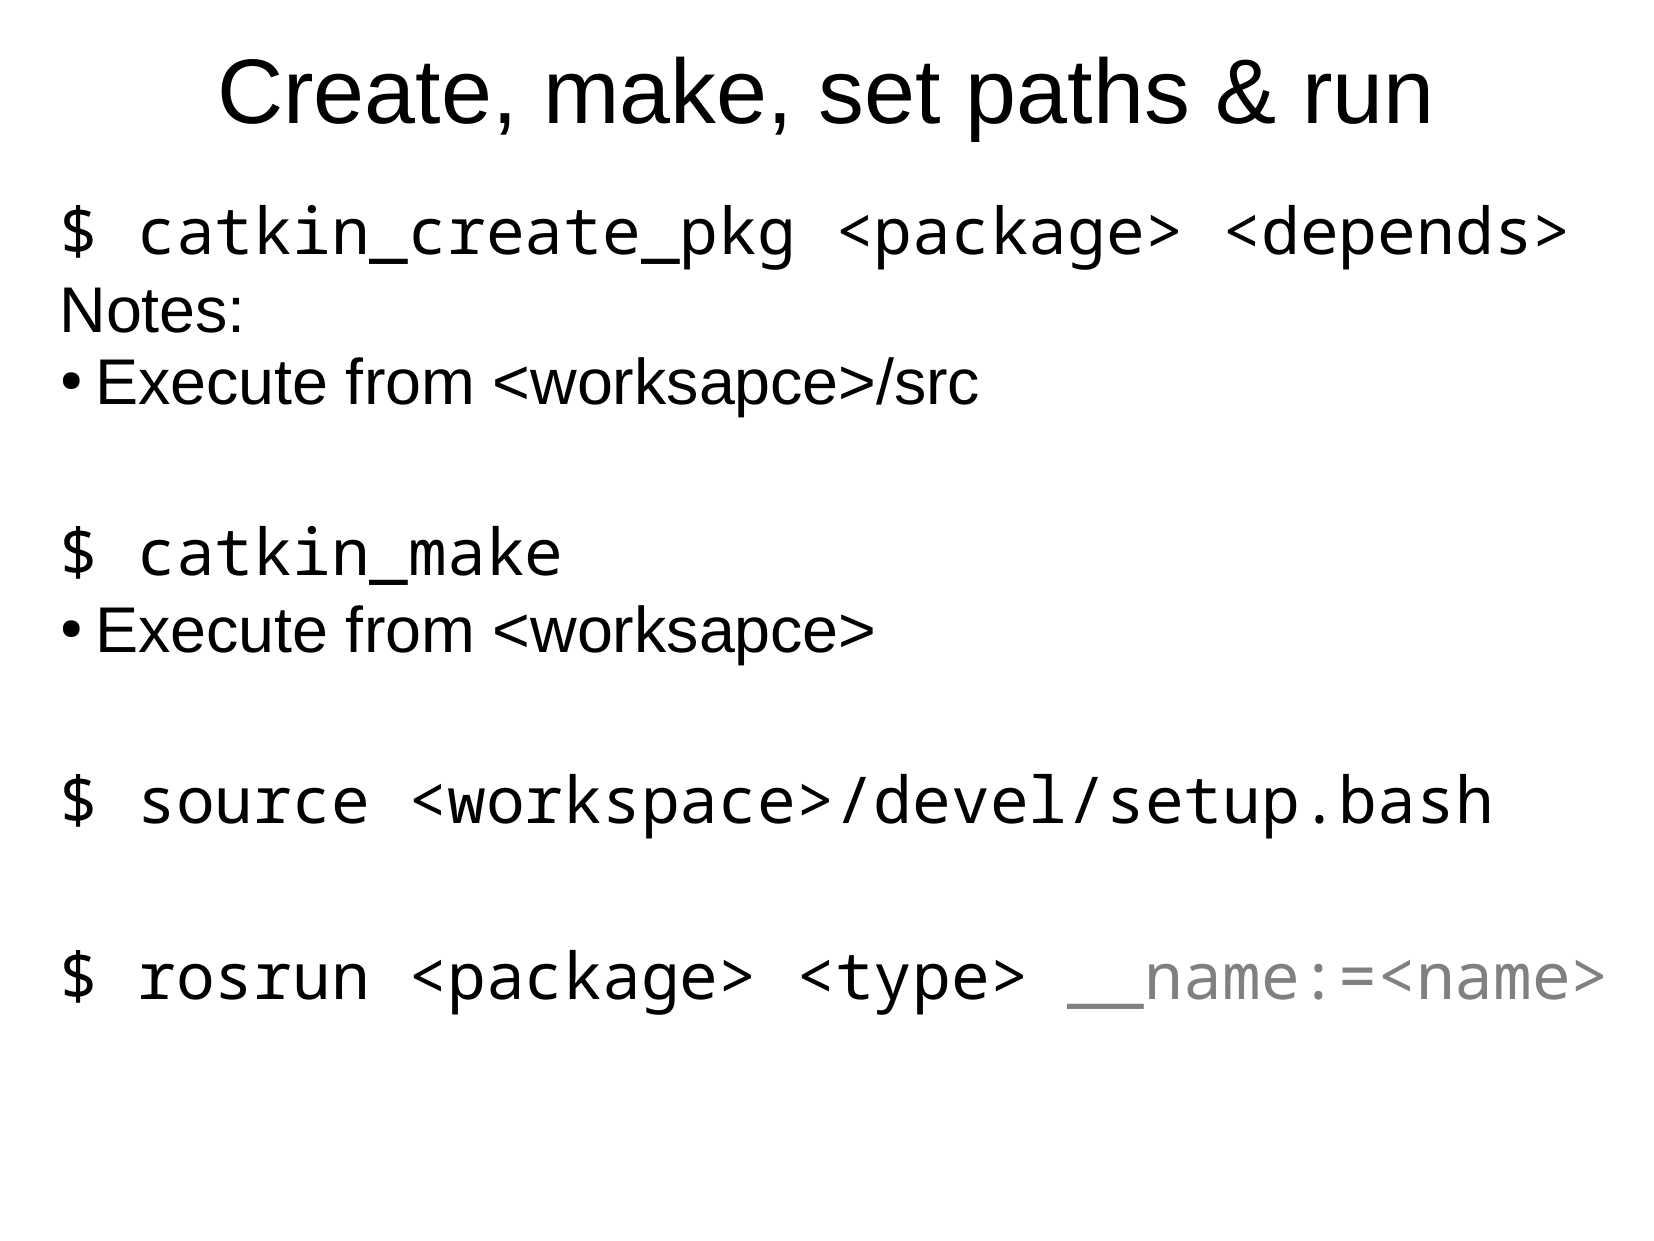

# Create, make, set paths & run
$ catkin_create_pkg <package> <depends>
Notes:
Execute from <worksapce>/src
$ catkin_make
Execute from <worksapce>
$ source <workspace>/devel/setup.bash
$ rosrun <package> <type> __name:=<name>